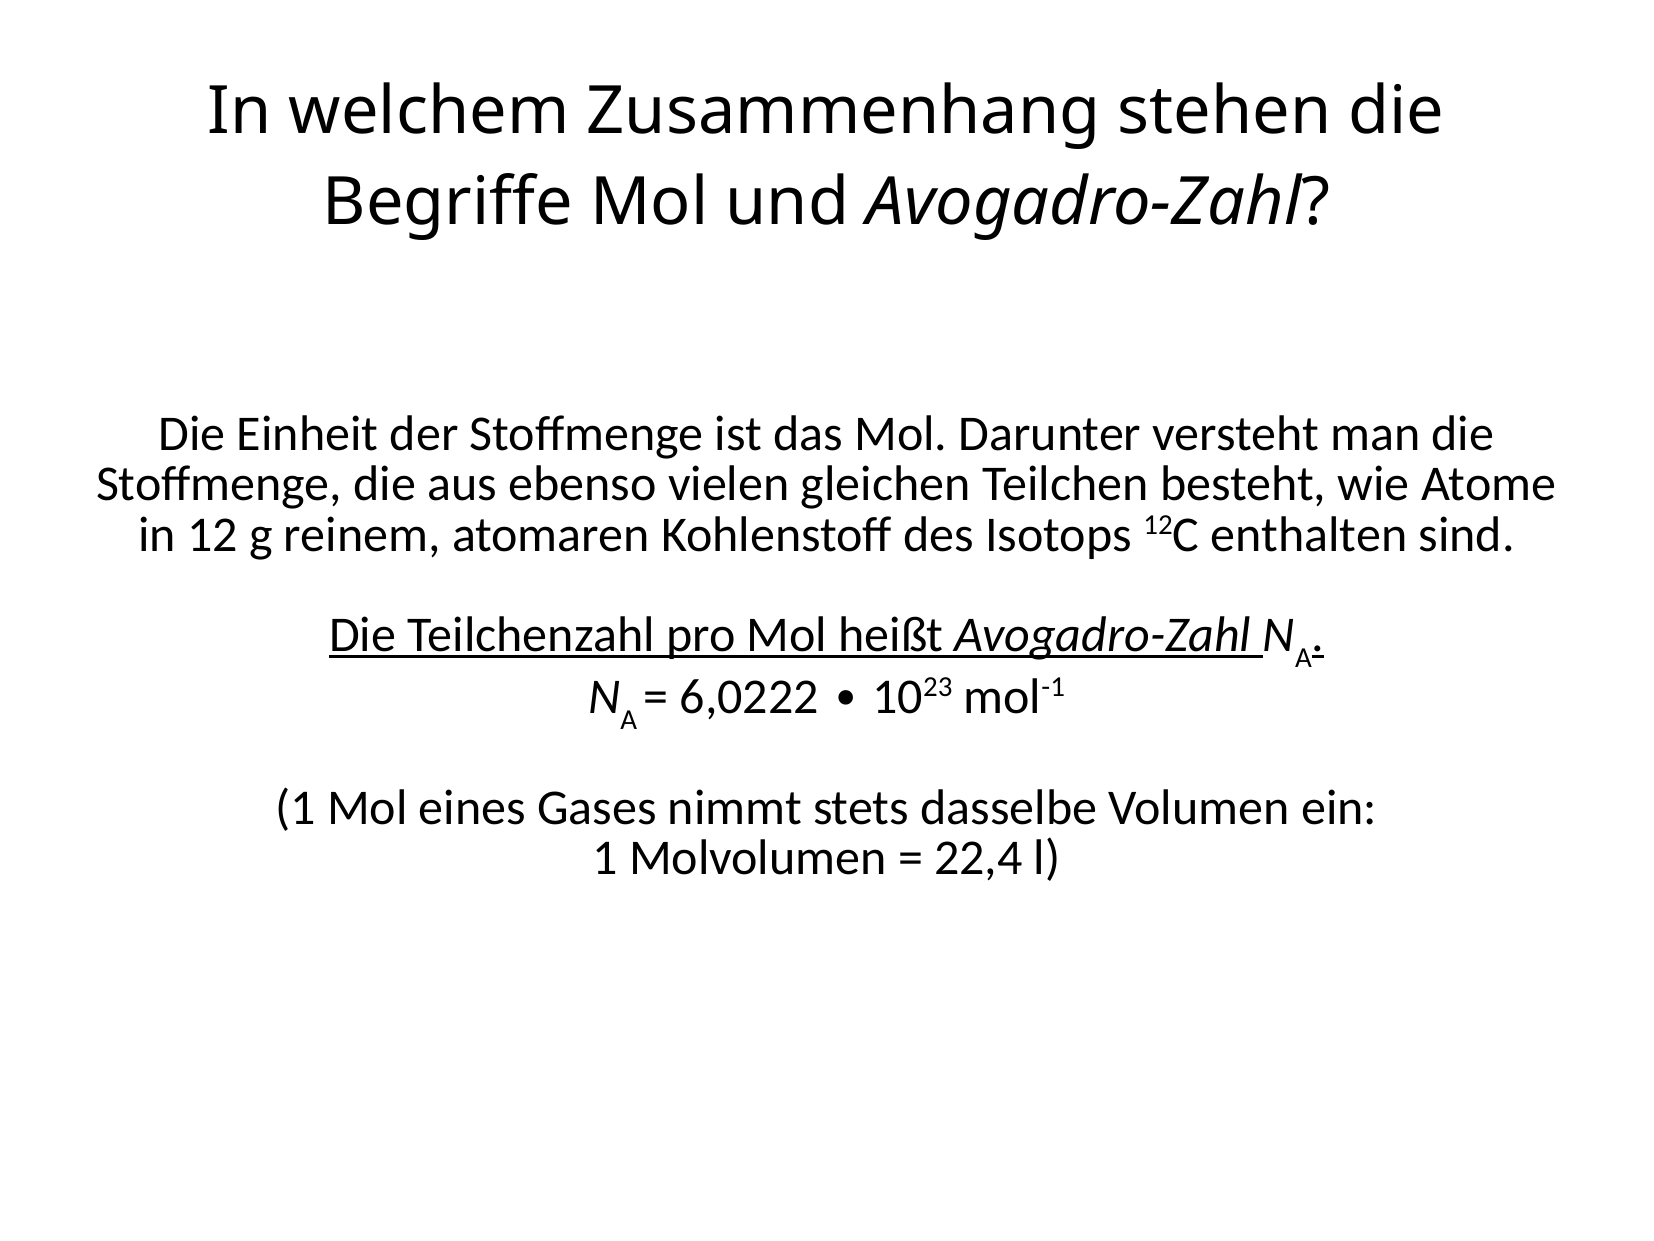

# In welchem Zusammenhang stehen die Begriffe Mol und Avogadro-Zahl?
Die Einheit der Stoffmenge ist das Mol. Darunter versteht man die Stoffmenge, die aus ebenso vielen gleichen Teilchen besteht, wie Atome in 12 g reinem, atomaren Kohlenstoff des Isotops 12C enthalten sind.
Die Teilchenzahl pro Mol heißt Avogadro-Zahl NA.
NA = 6,0222 ∙ 1023 mol-1
(1 Mol eines Gases nimmt stets dasselbe Volumen ein:
1 Molvolumen = 22,4 l)